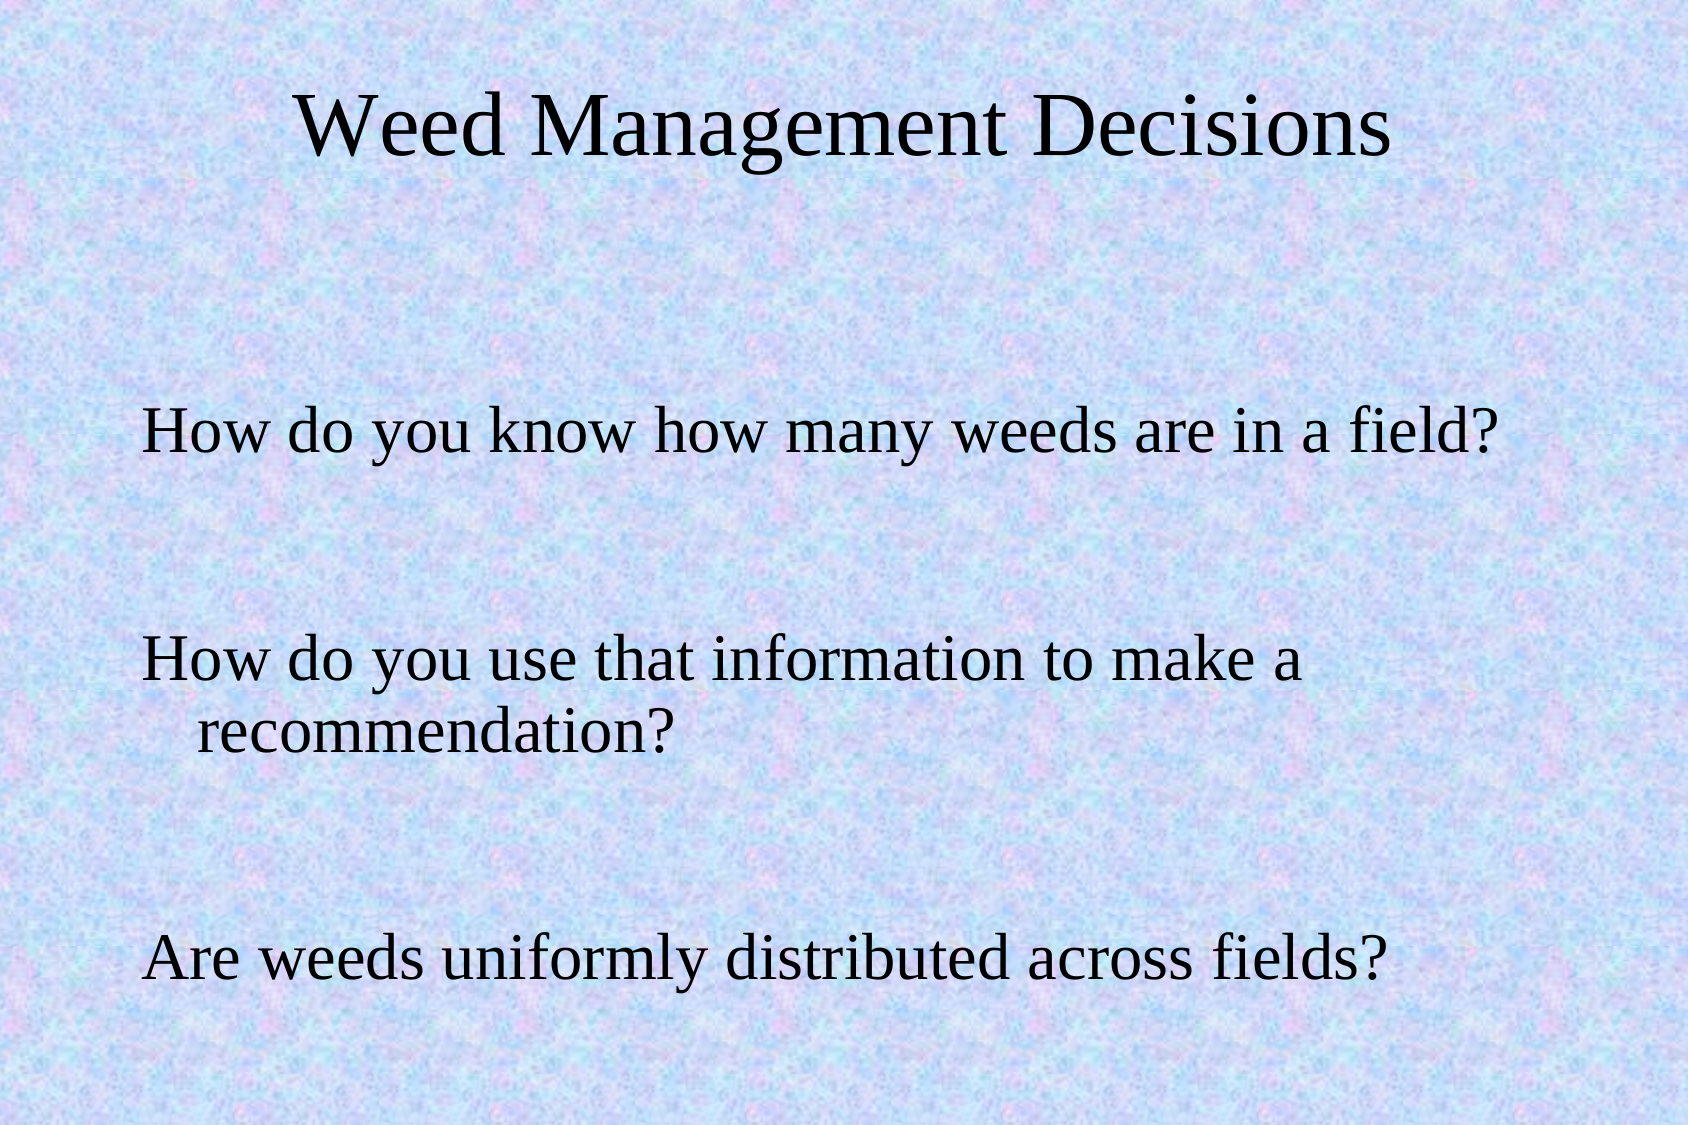

# Weed Management Decisions
How do you know how many weeds are in a field?
How do you use that information to make a recommendation?
Are weeds uniformly distributed across fields?